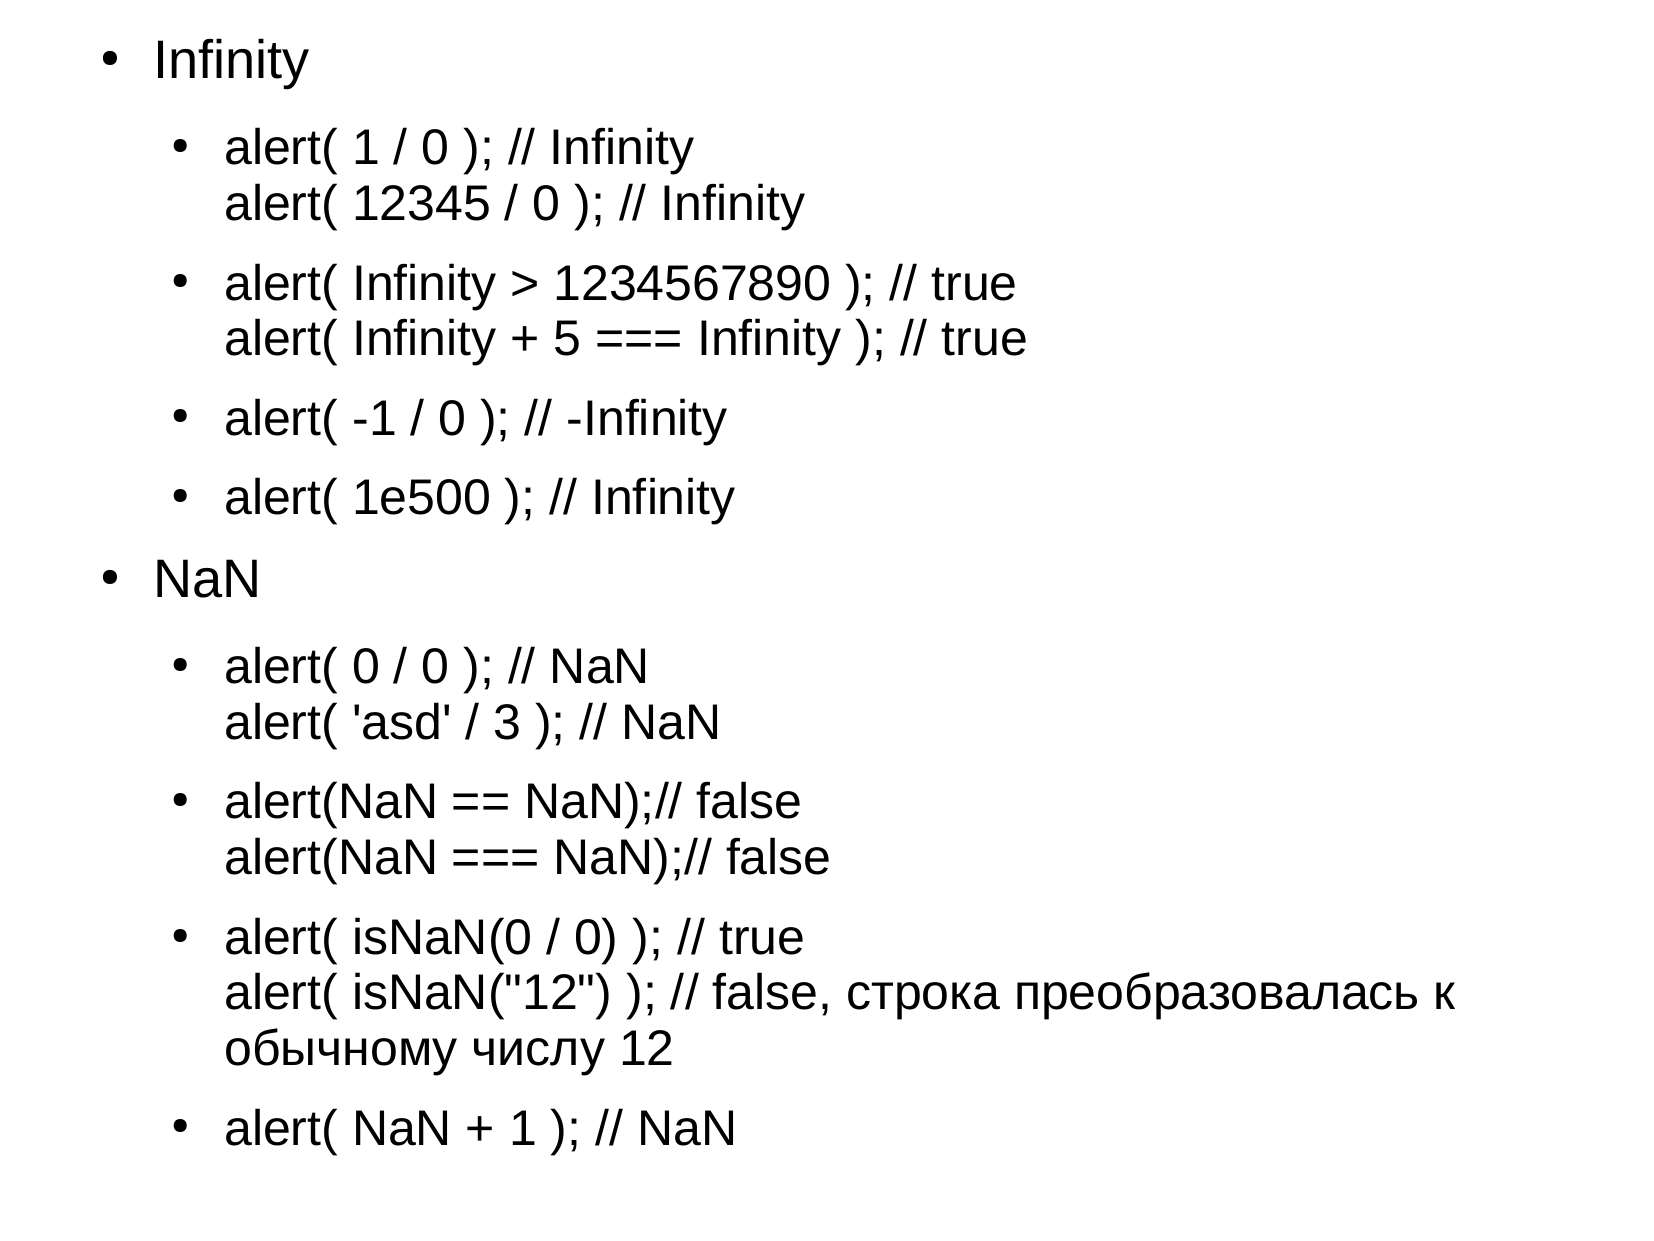

# Infinity
alert( 1 / 0 ); // Infinity
alert( 12345 / 0 ); // Infinity
alert( Infinity > 1234567890 ); // true
alert( Infinity + 5 === Infinity ); // true
alert( -1 / 0 ); // -Infinity
alert( 1e500 ); // Infinity
NaN
alert( 0 / 0 ); // NaN
alert( 'asd' / 3 ); // NaN
alert(NaN == NaN);// false
alert(NaN === NaN);// false
alert( isNaN(0 / 0) ); // true
alert( isNaN("12") ); // false, строка преобразовалась к обычному числу 12
alert( NaN + 1 ); // NaN